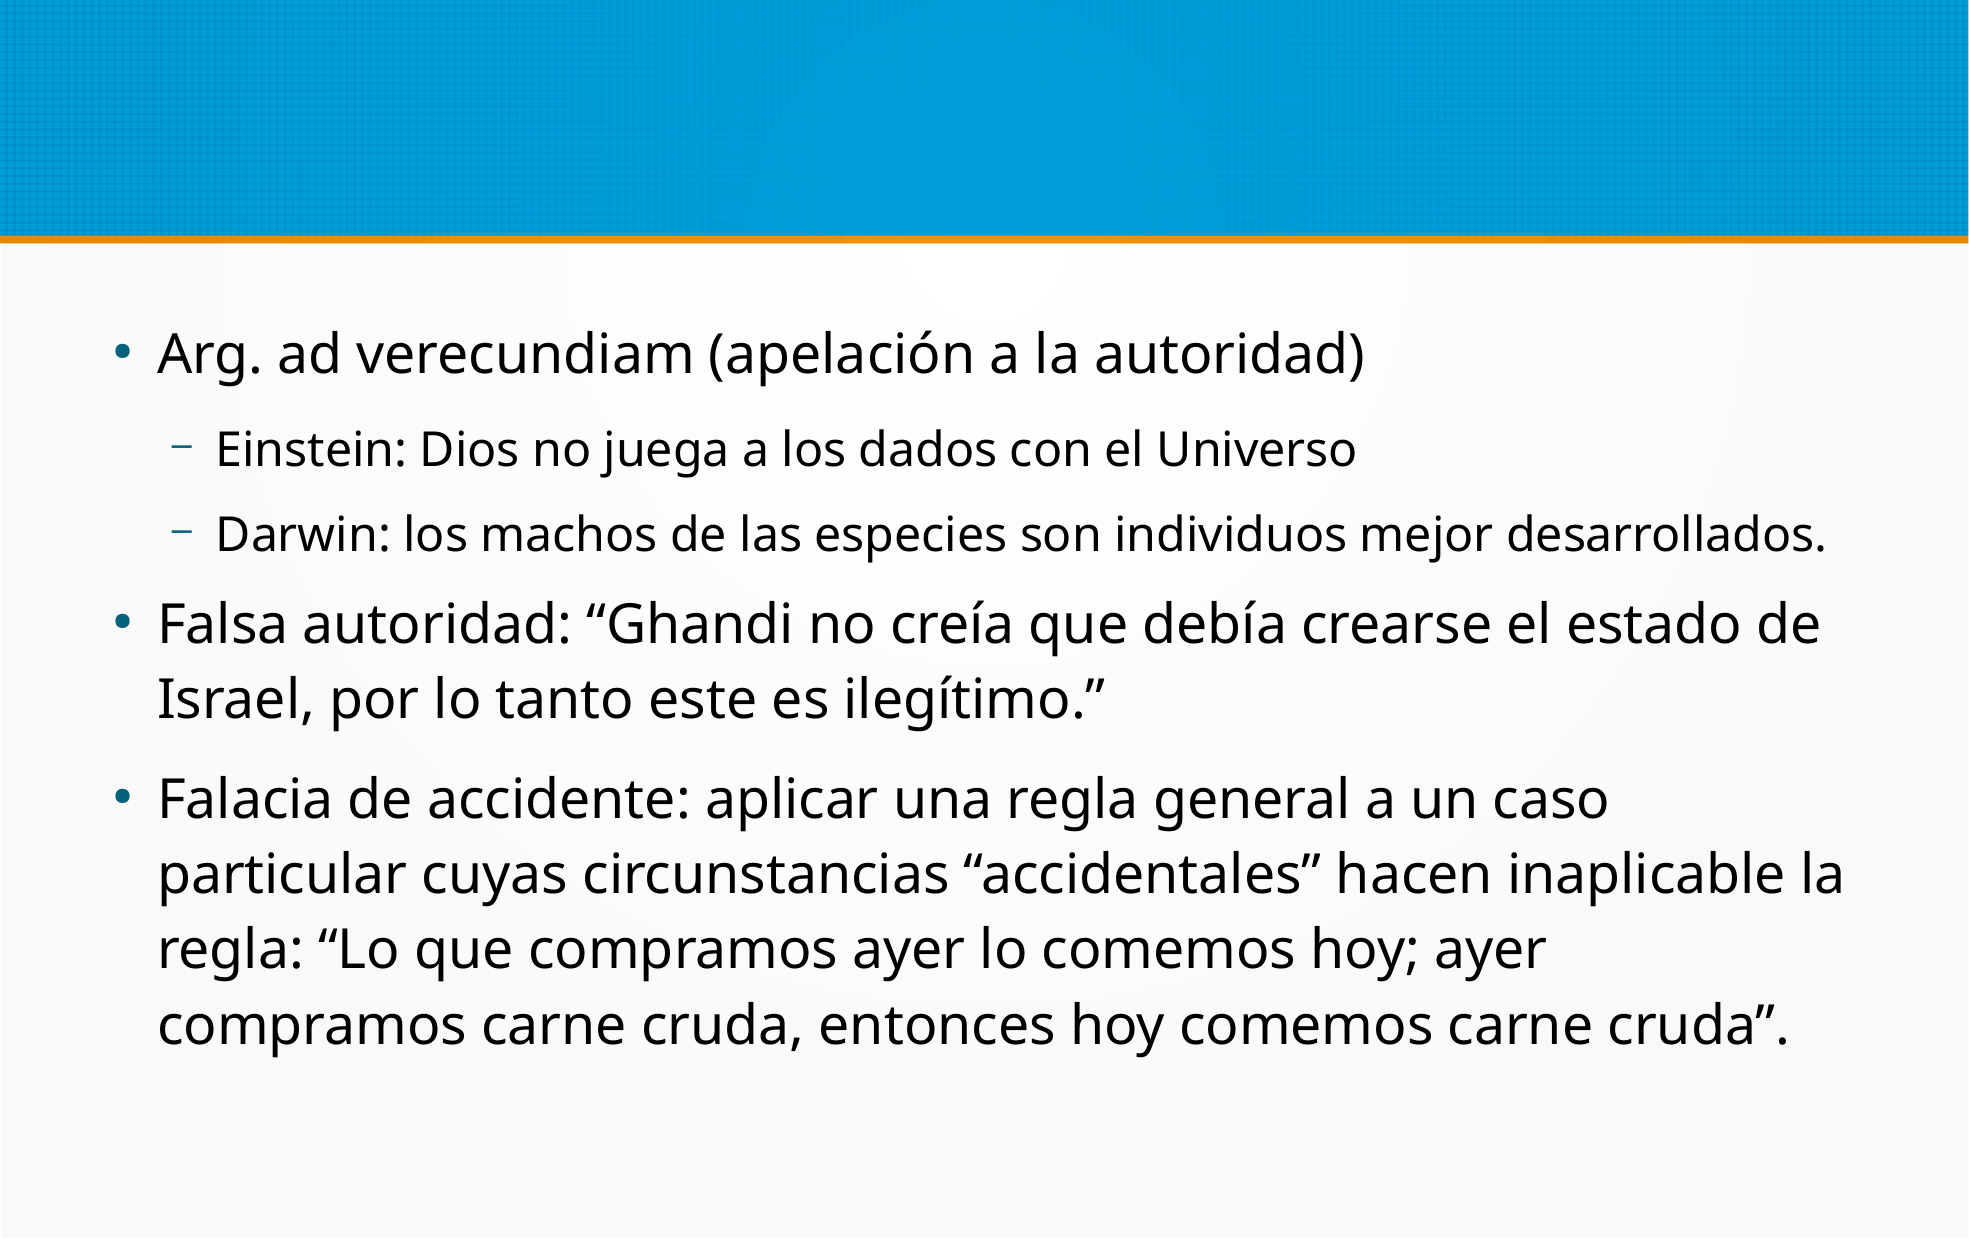

#
Arg. ad verecundiam (apelación a la autoridad)
Einstein: Dios no juega a los dados con el Universo
Darwin: los machos de las especies son individuos mejor desarrollados.
Falsa autoridad: “Ghandi no creía que debía crearse el estado de Israel, por lo tanto este es ilegítimo.”
Falacia de accidente: aplicar una regla general a un caso particular cuyas circunstancias “accidentales” hacen inaplicable la regla: “Lo que compramos ayer lo comemos hoy; ayer compramos carne cruda, entonces hoy comemos carne cruda”.